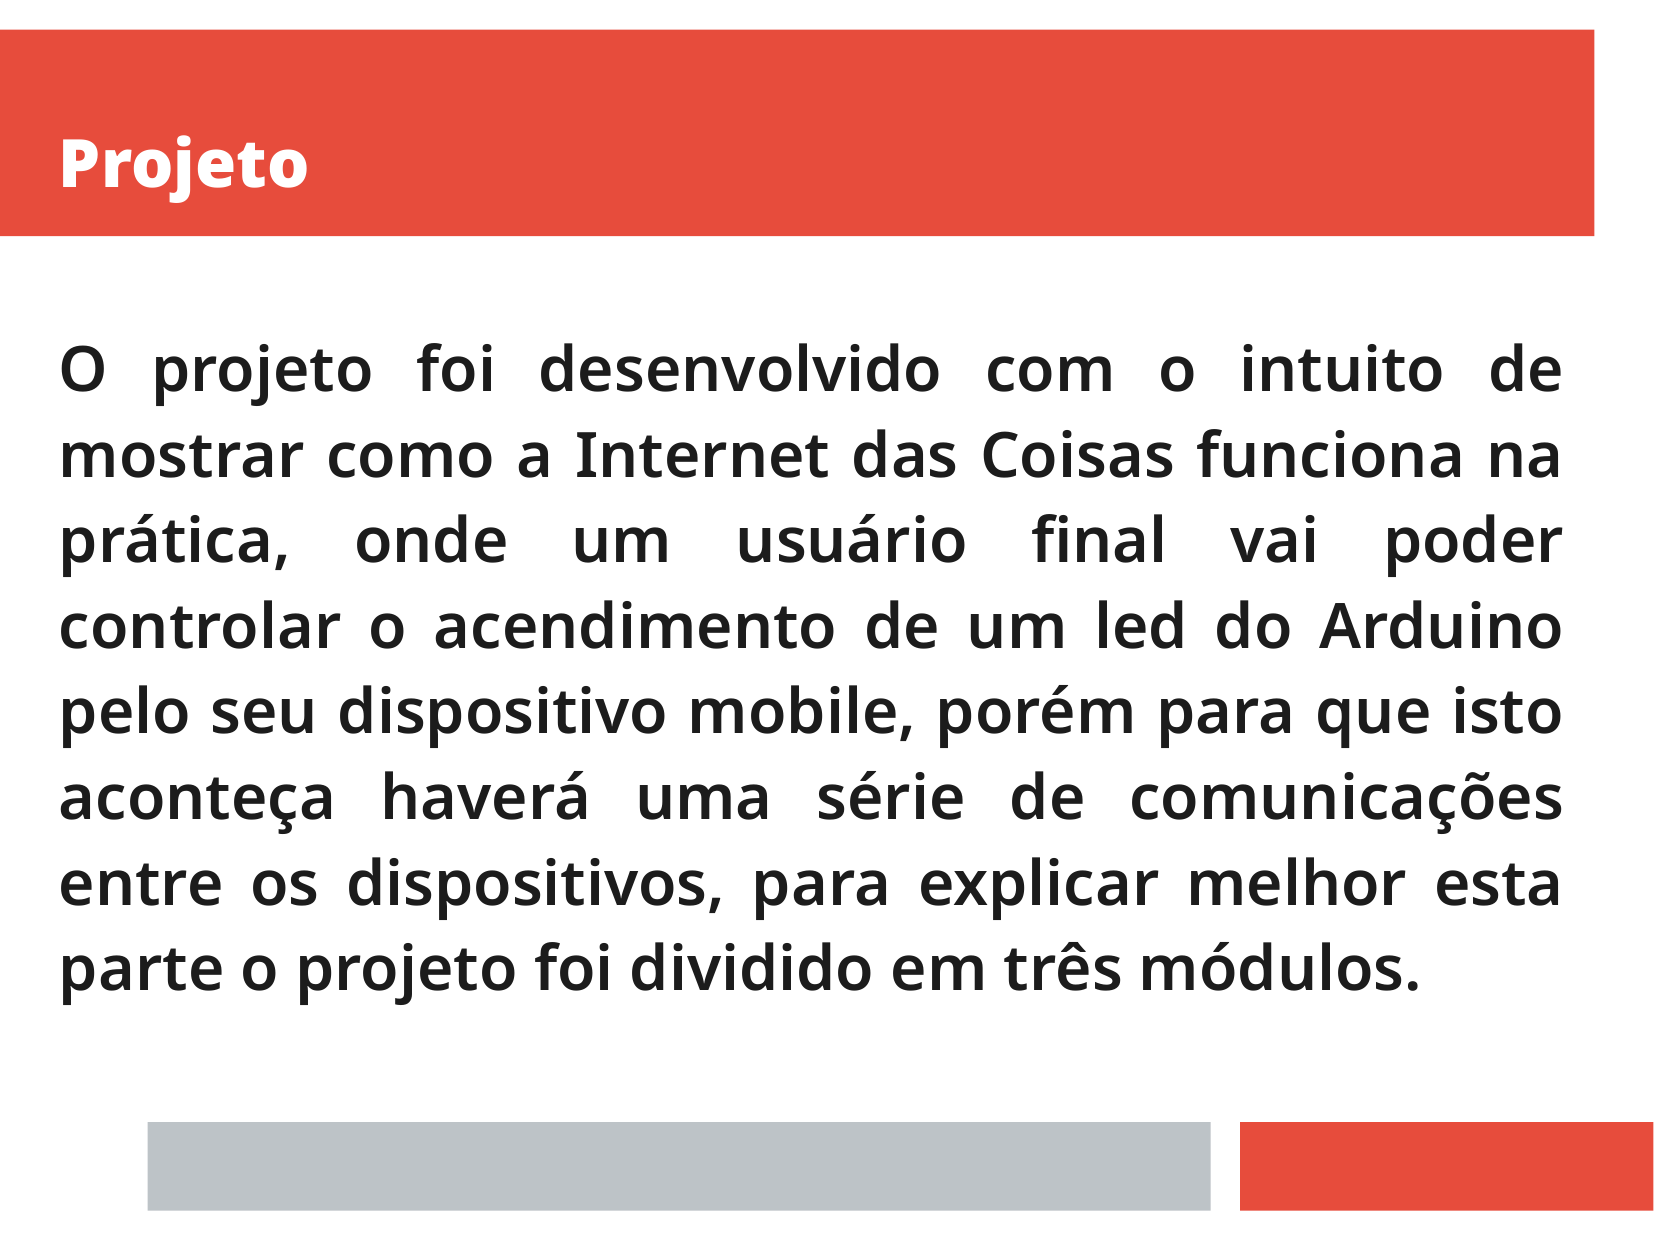

# Projeto
O projeto foi desenvolvido com o intuito de mostrar como a Internet das Coisas funciona na prática, onde um usuário final vai poder controlar o acendimento de um led do Arduino pelo seu dispositivo mobile, porém para que isto aconteça haverá uma série de comunicações entre os dispositivos, para explicar melhor esta parte o projeto foi dividido em três módulos.